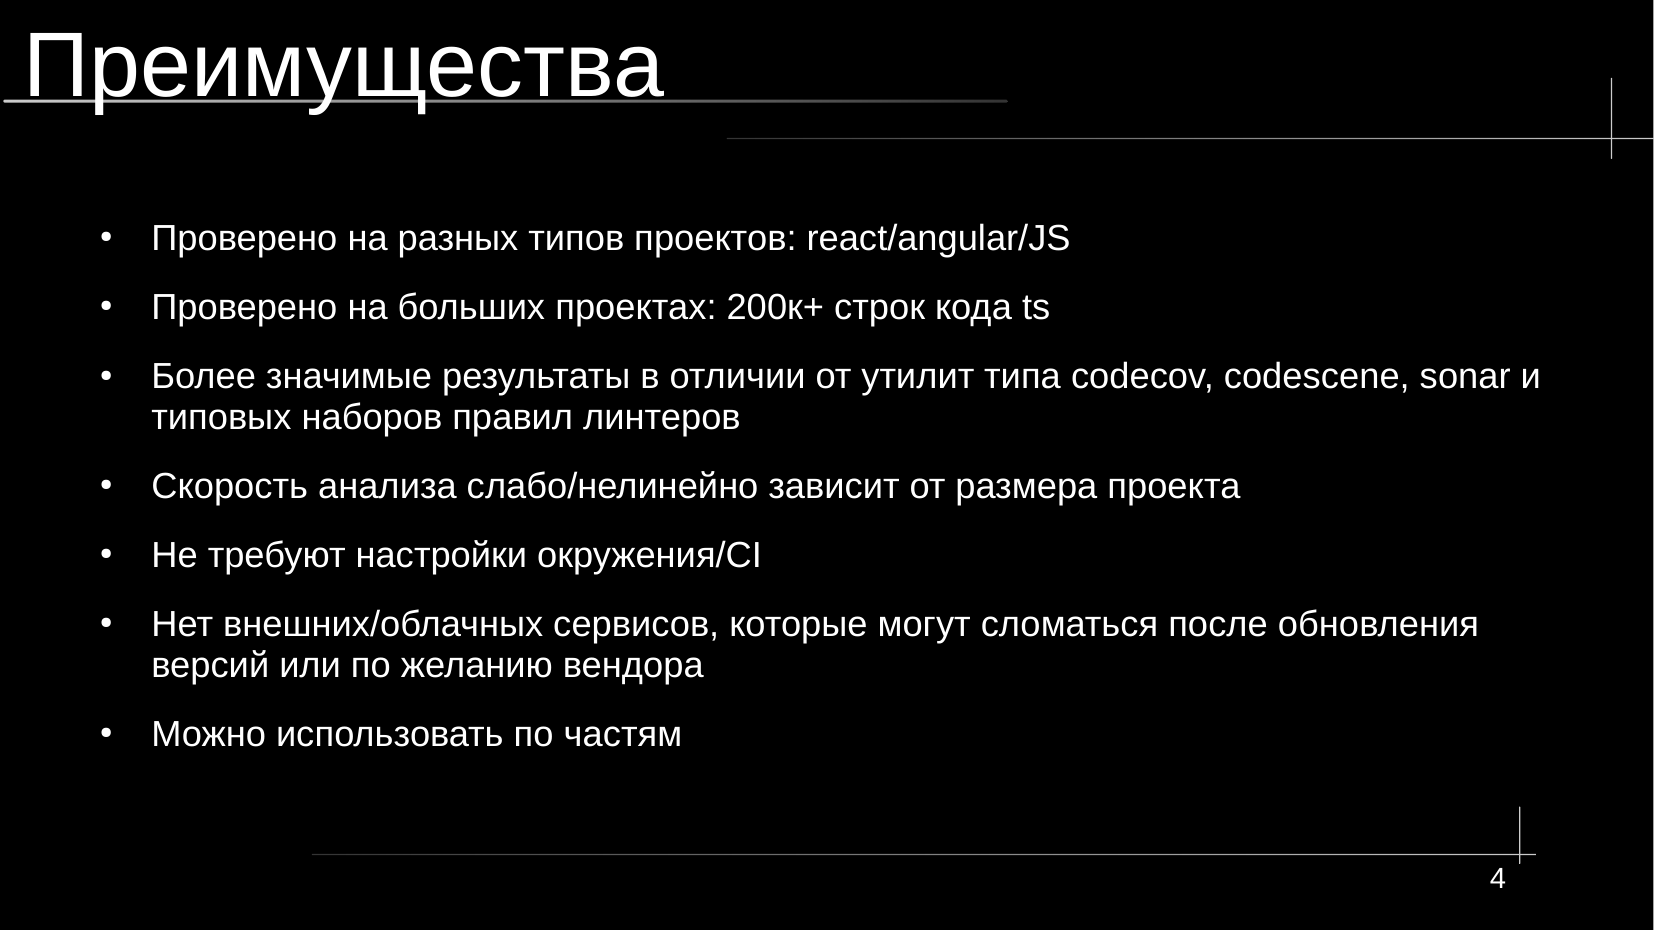

# Преимущества
Проверено на разных типов проектов: react/angular/JS
Проверено на больших проектах: 200к+ строк кода ts
Более значимые результаты в отличии от утилит типа codecov, codescene, sonar и типовых наборов правил линтеров
Скорость анализа слабо/нелинейно зависит от размера проекта
Не требуют настройки окружения/CI
Нет внешних/облачных сервисов, которые могут сломаться после обновления версий или по желанию вендора
Можно использовать по частям
4